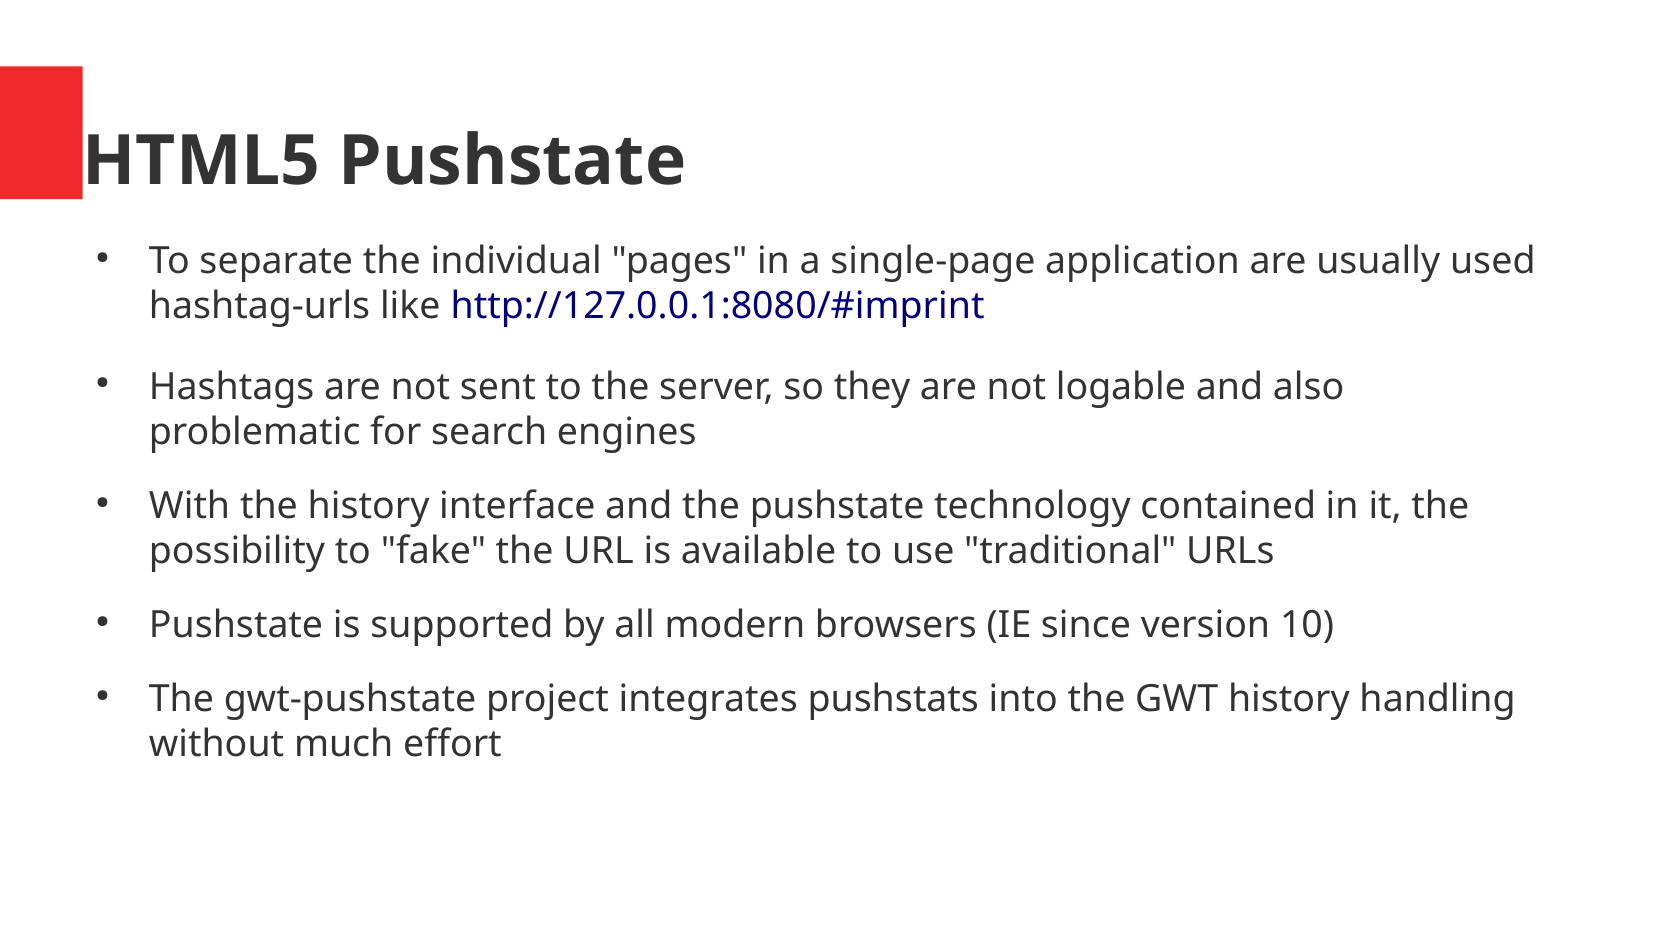

# HTML5 Pushstate
To separate the individual "pages" in a single-page application are usually used hashtag-urls like http://127.0.0.1:8080/#imprint
Hashtags are not sent to the server, so they are not logable and also problematic for search engines
With the history interface and the pushstate technology contained in it, the possibility to "fake" the URL is available to use "traditional" URLs
Pushstate is supported by all modern browsers (IE since version 10)
The gwt-pushstate project integrates pushstats into the GWT history handling without much effort